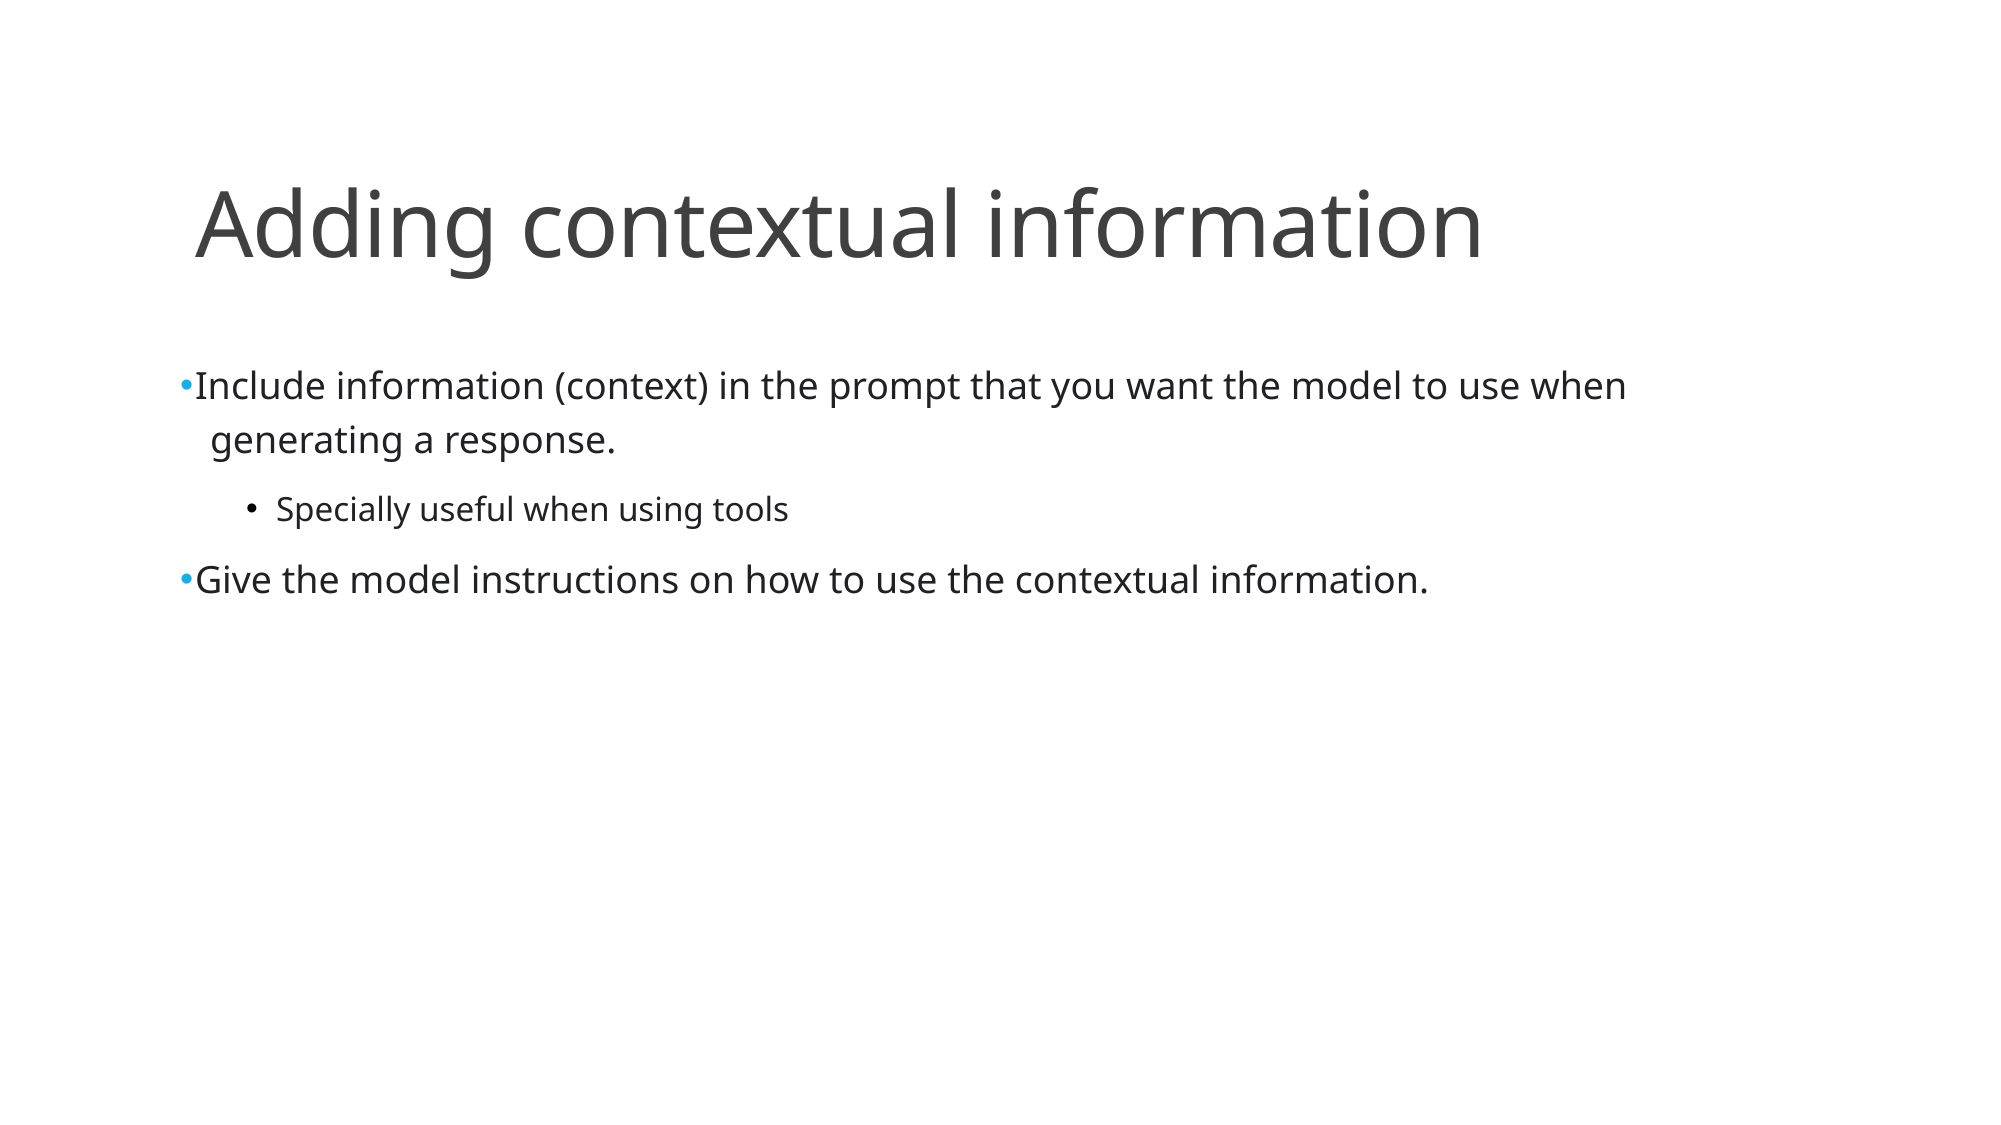

# Adding contextual information
Include information (context) in the prompt that you want the model to use when generating a response.
Specially useful when using tools
Give the model instructions on how to use the contextual information.